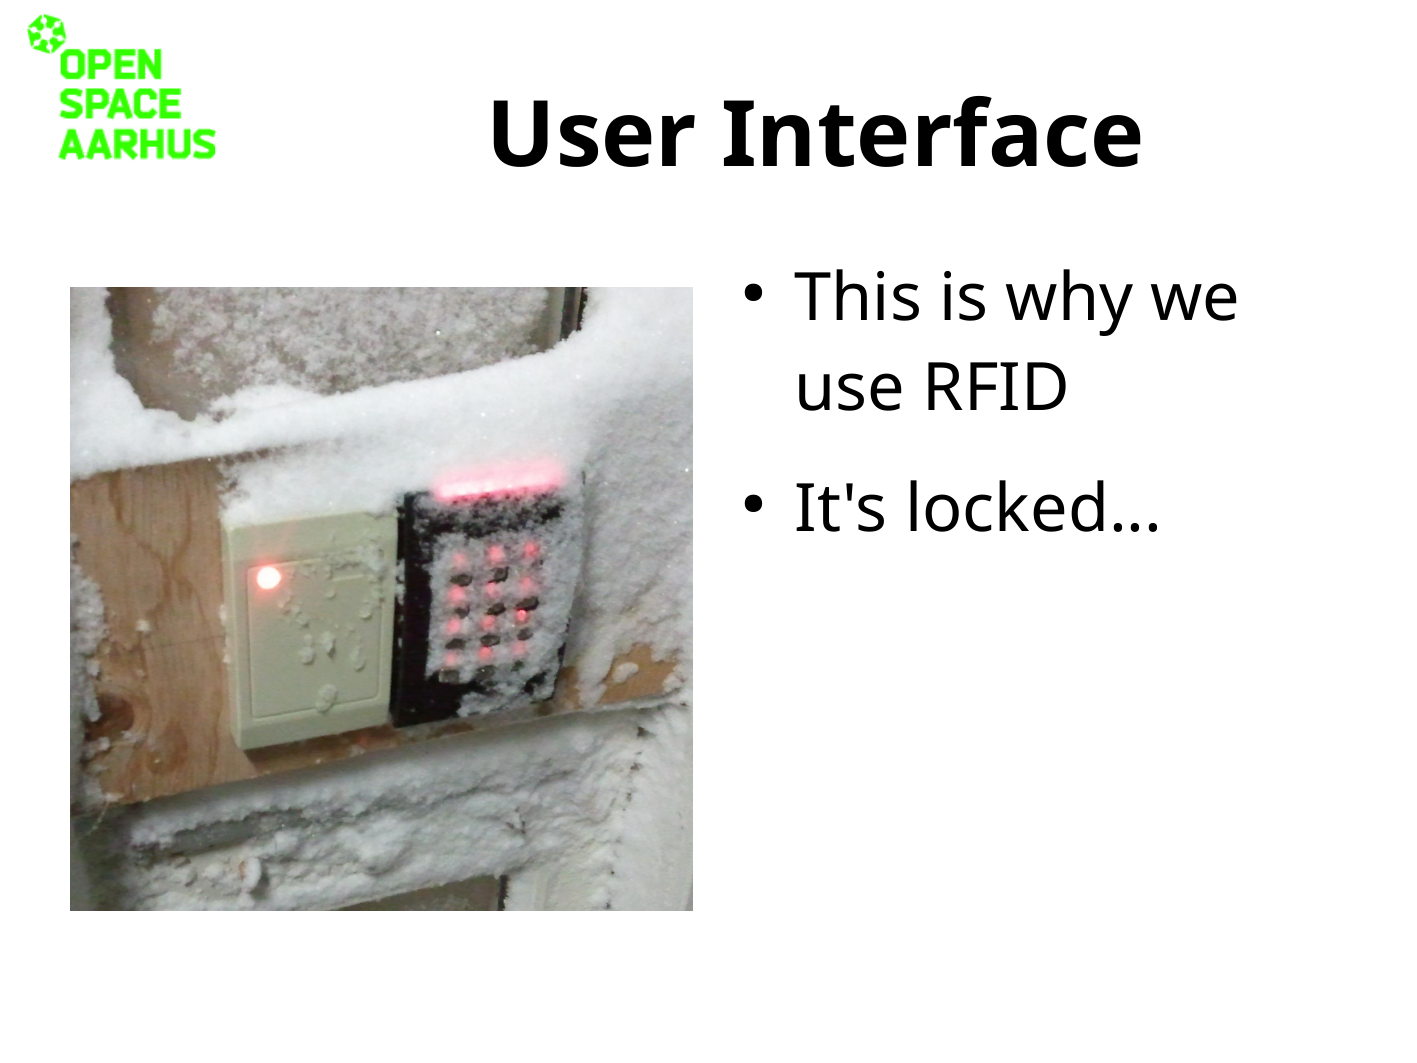

# User Interface
This is why we use RFID
It's locked...